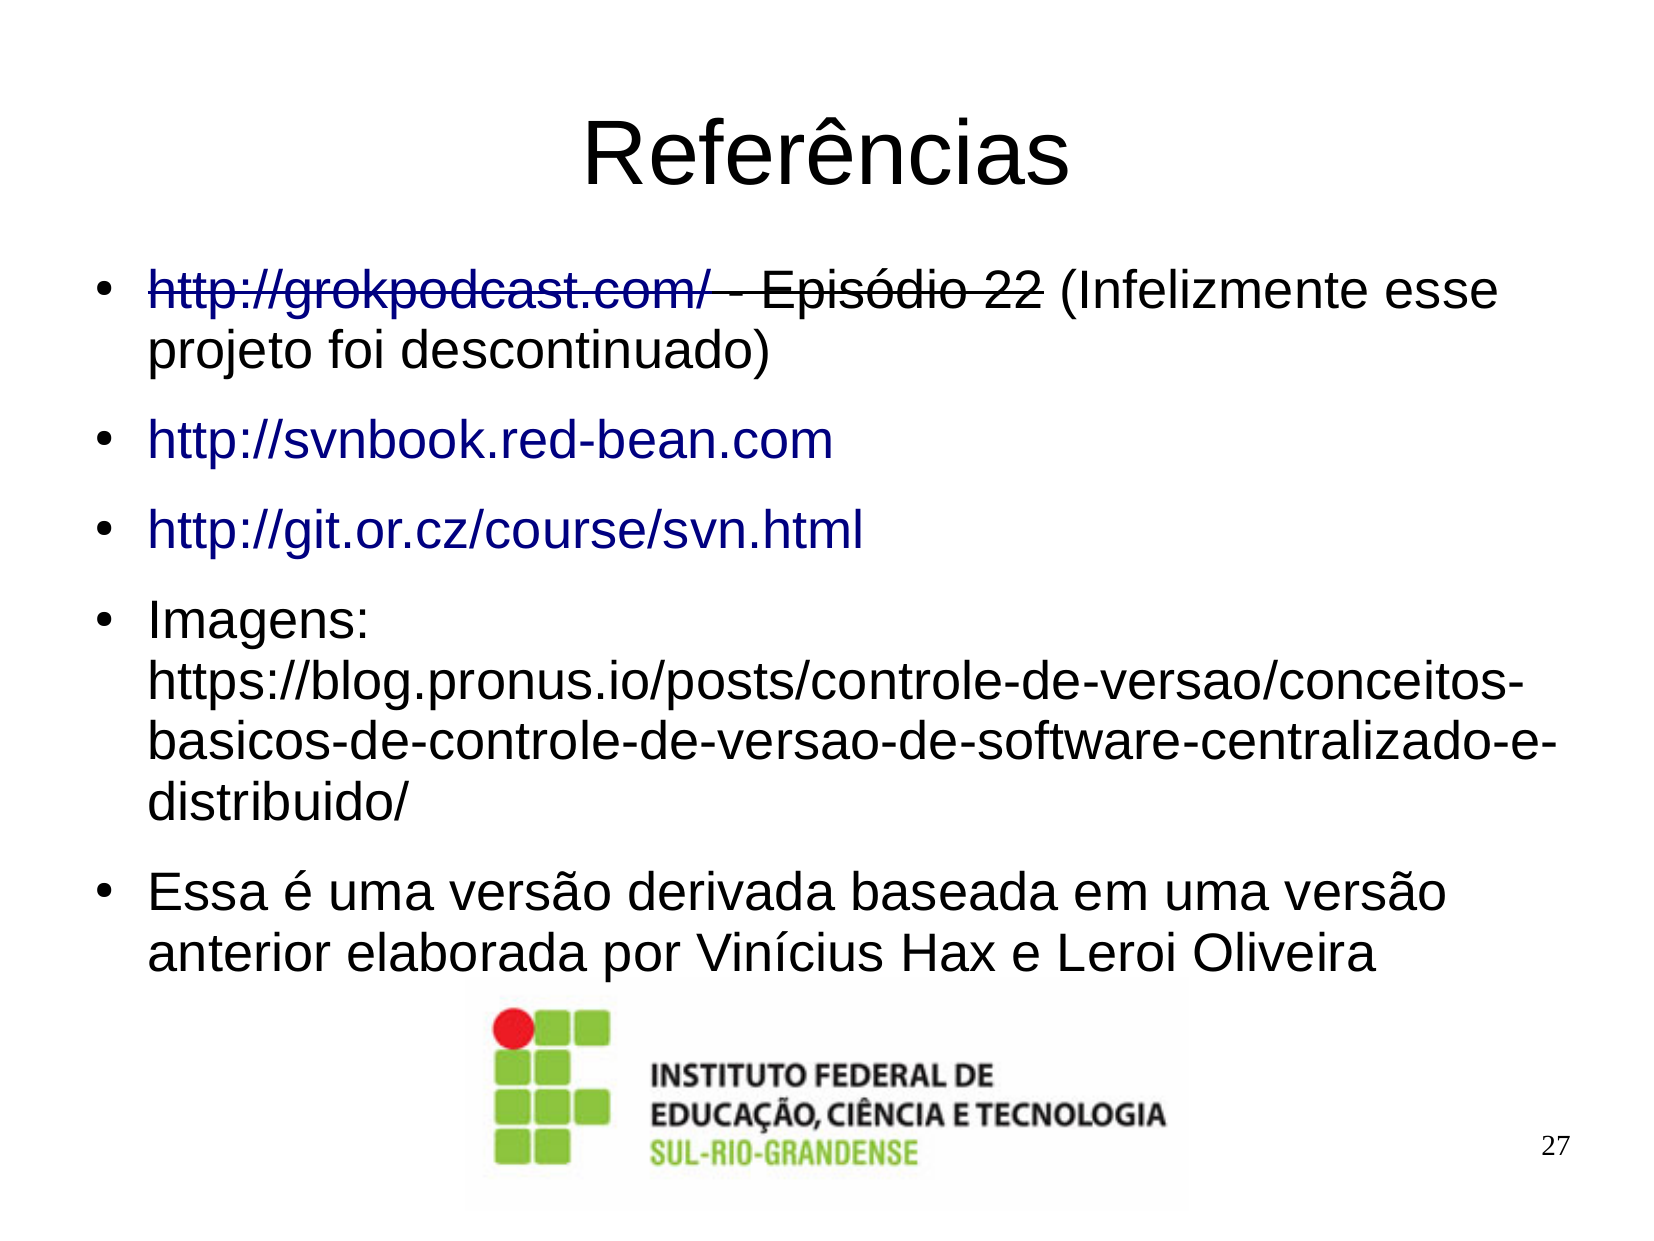

# Referências
http://grokpodcast.com/ - Episódio 22 (Infelizmente esse projeto foi descontinuado)
http://svnbook.red-bean.com
http://git.or.cz/course/svn.html
Imagens: https://blog.pronus.io/posts/controle-de-versao/conceitos-basicos-de-controle-de-versao-de-software-centralizado-e-distribuido/
Essa é uma versão derivada baseada em uma versão anterior elaborada por Vinícius Hax e Leroi Oliveira
27